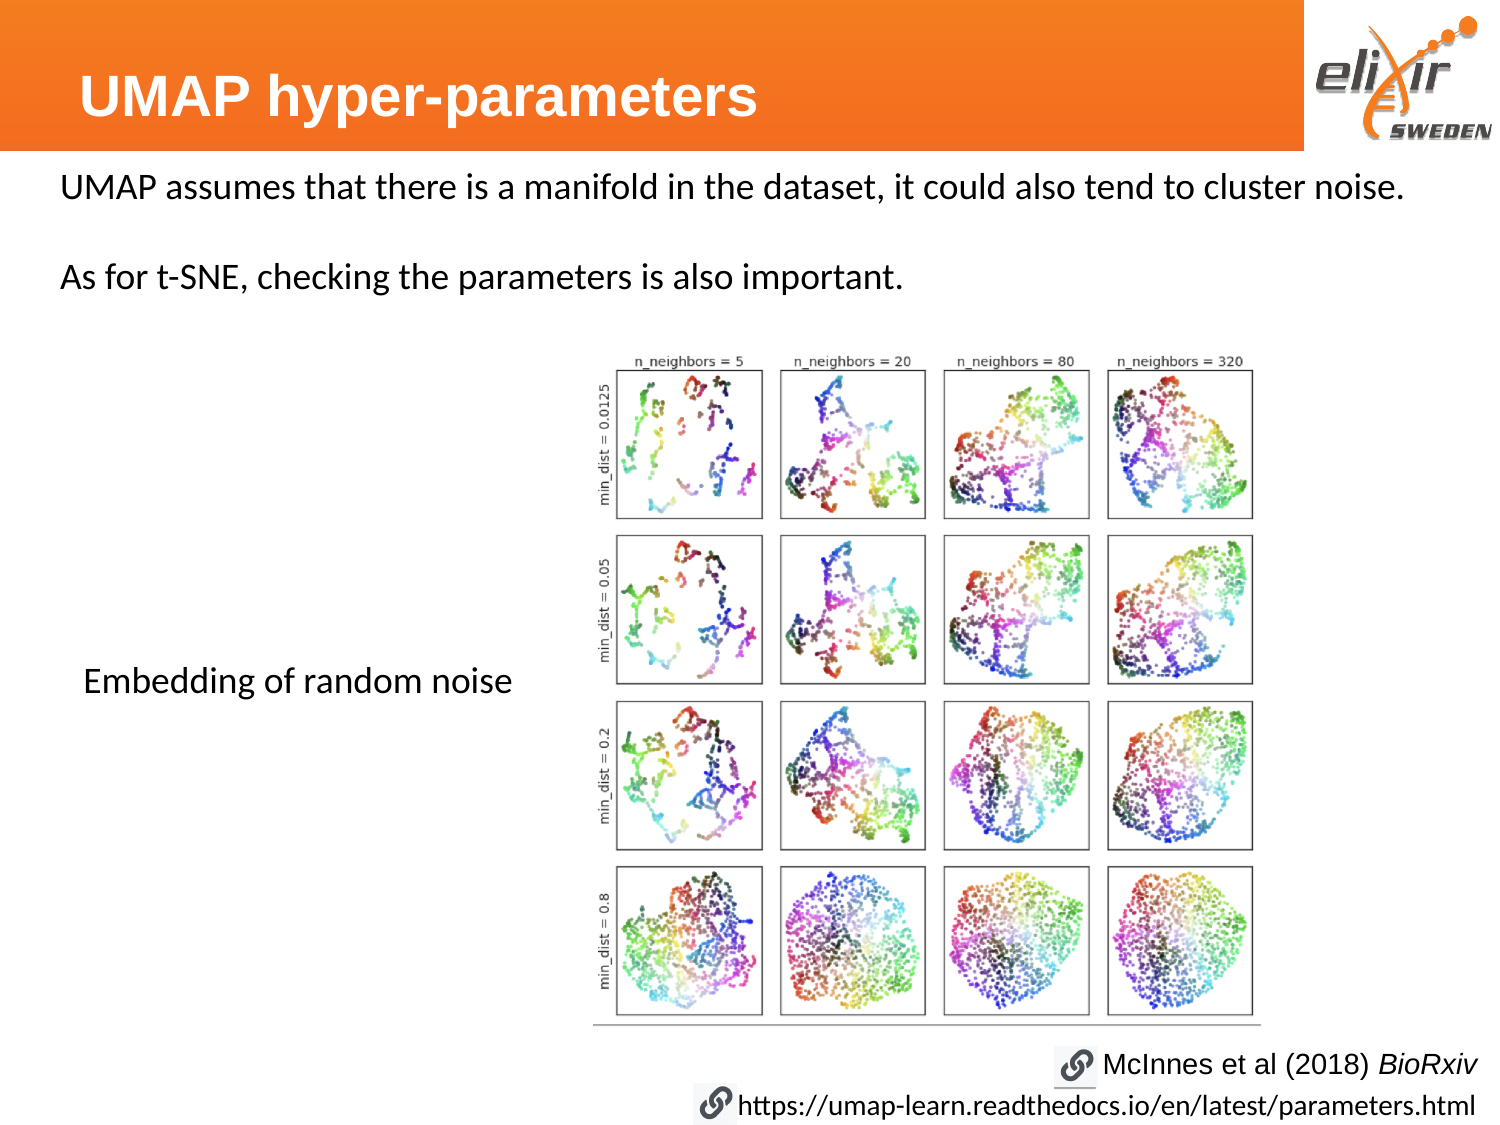

UMAP hyper-parameters
UMAP assumes that there is a manifold in the dataset, it could also tend to cluster noise.
As for t-SNE, checking the parameters is also important.
Embedding of random noise
McInnes et al (2018) BioRxiv
https://umap-learn.readthedocs.io/en/latest/parameters.html